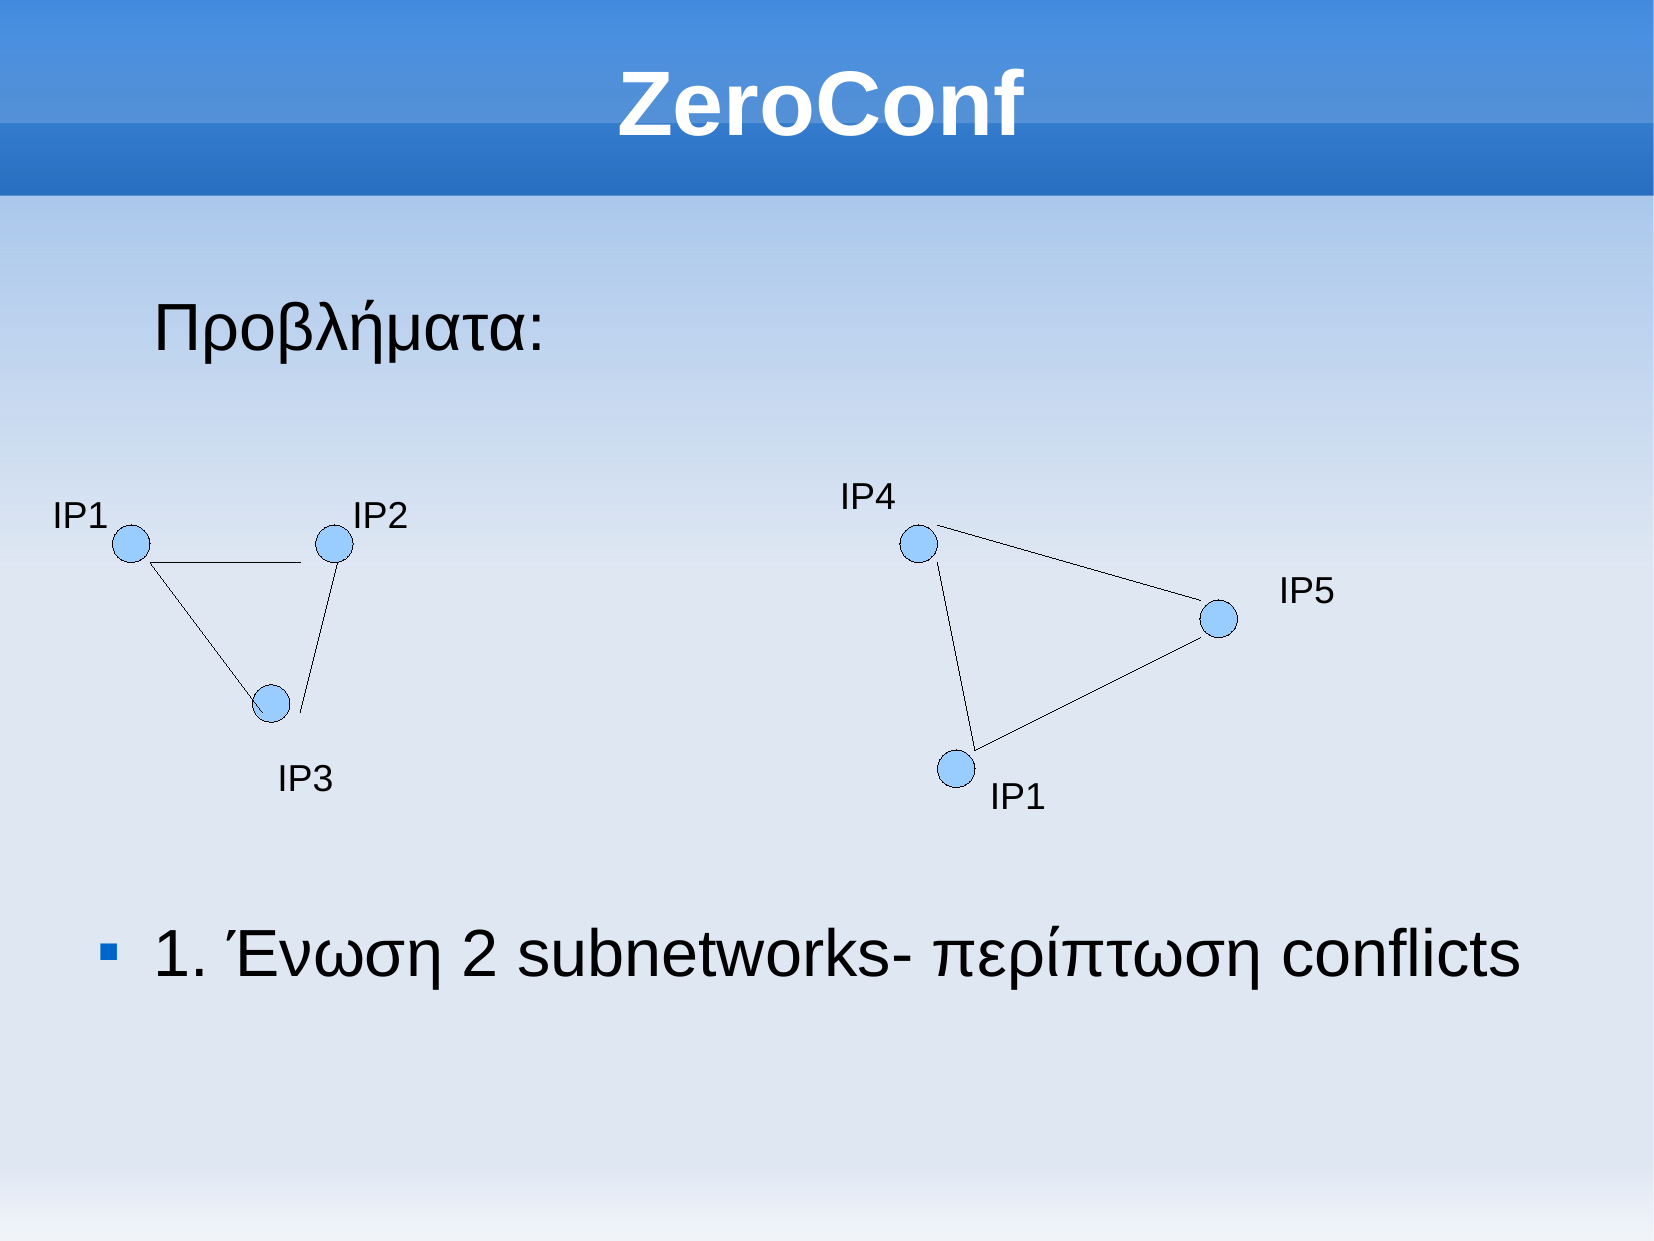

# ZeroConf
Προβλήματα:
1. Ένωση 2 subnetworks- περίπτωση conflicts
IP4
IP1
IP2
IP5
IP3
IP1